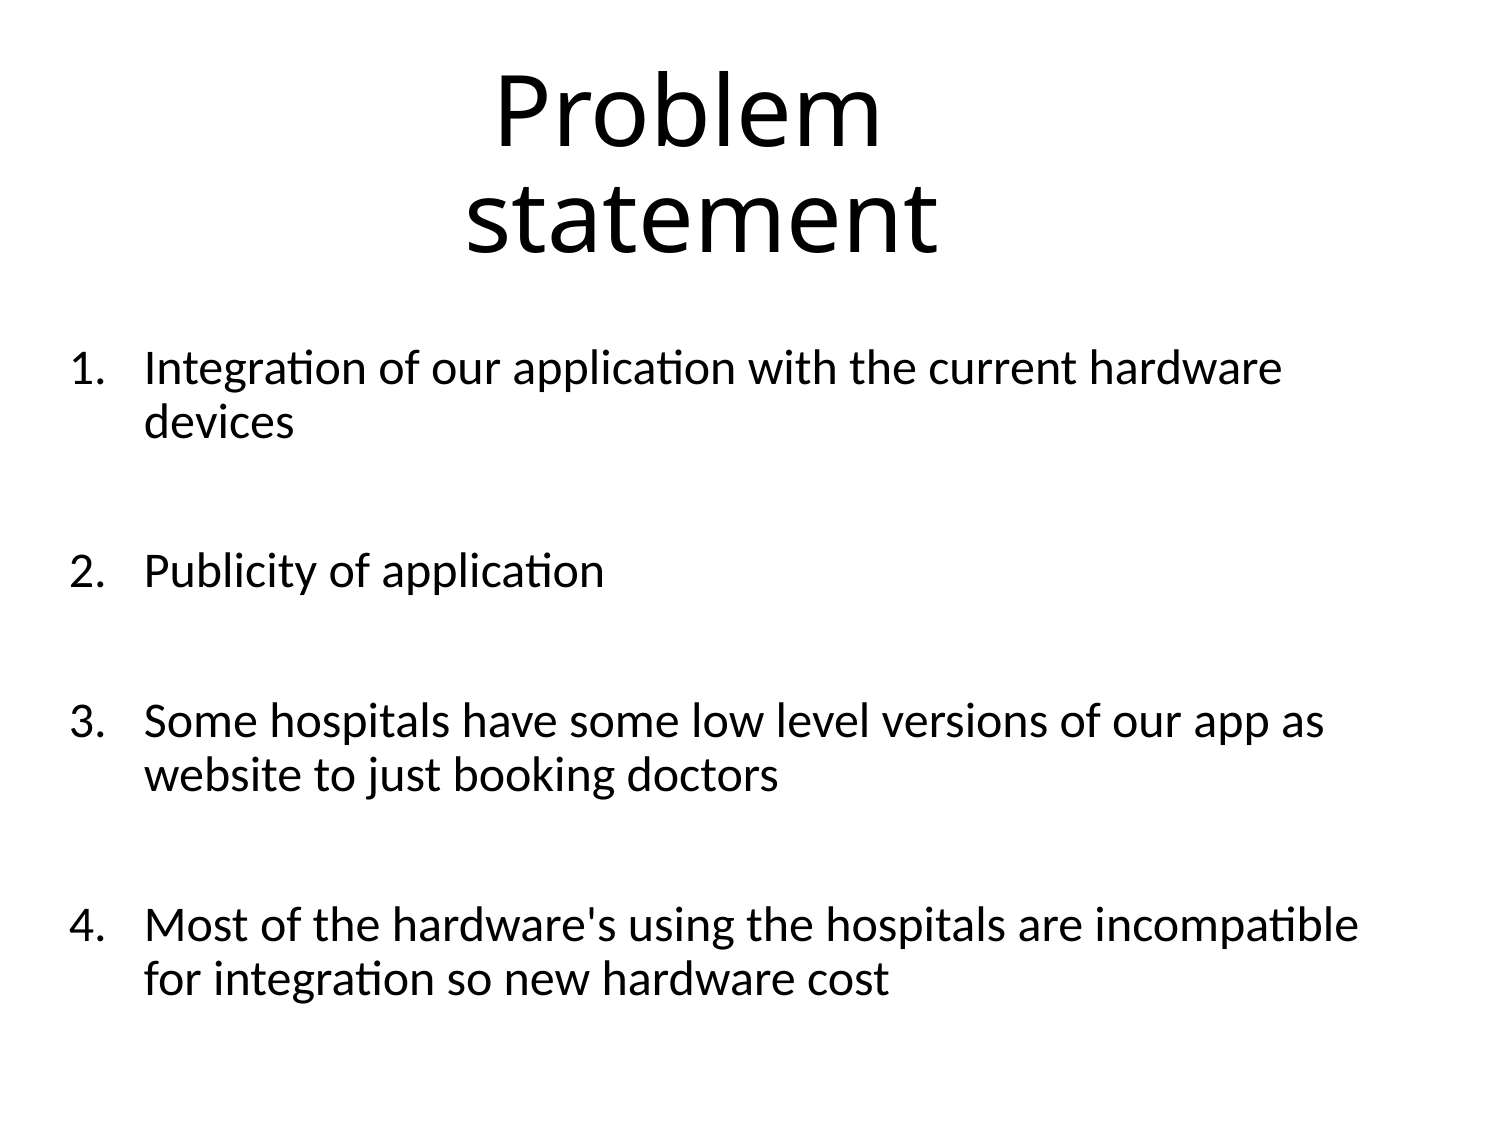

# Problem statement
Integration of our application with the current hardware devices
Publicity of application
Some hospitals have some low level versions of our app as website to just booking doctors
Most of the hardware's using the hospitals are incompatible for integration so new hardware cost